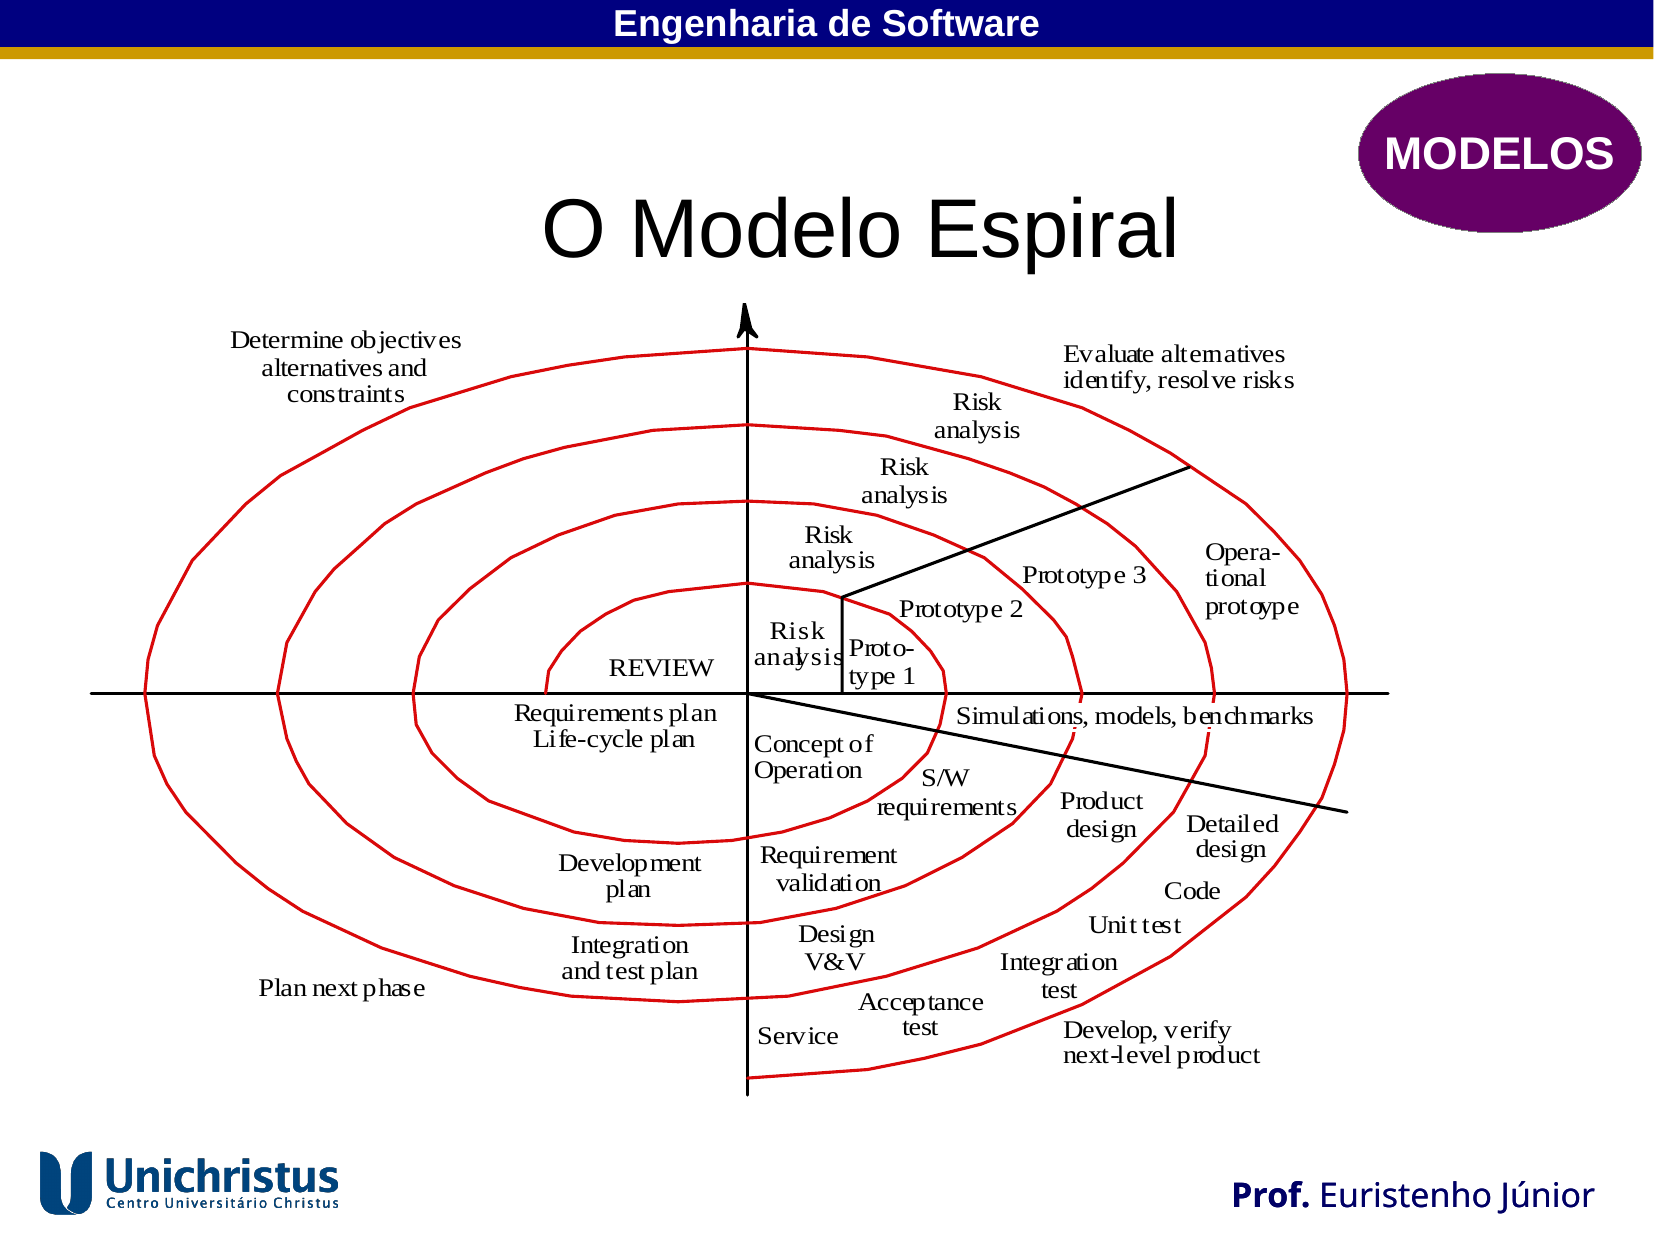

Engenharia de Software
MODELOS
# O Modelo Espiral
Prof. Euristenho Júnior
Prof. Euristenho Júnior